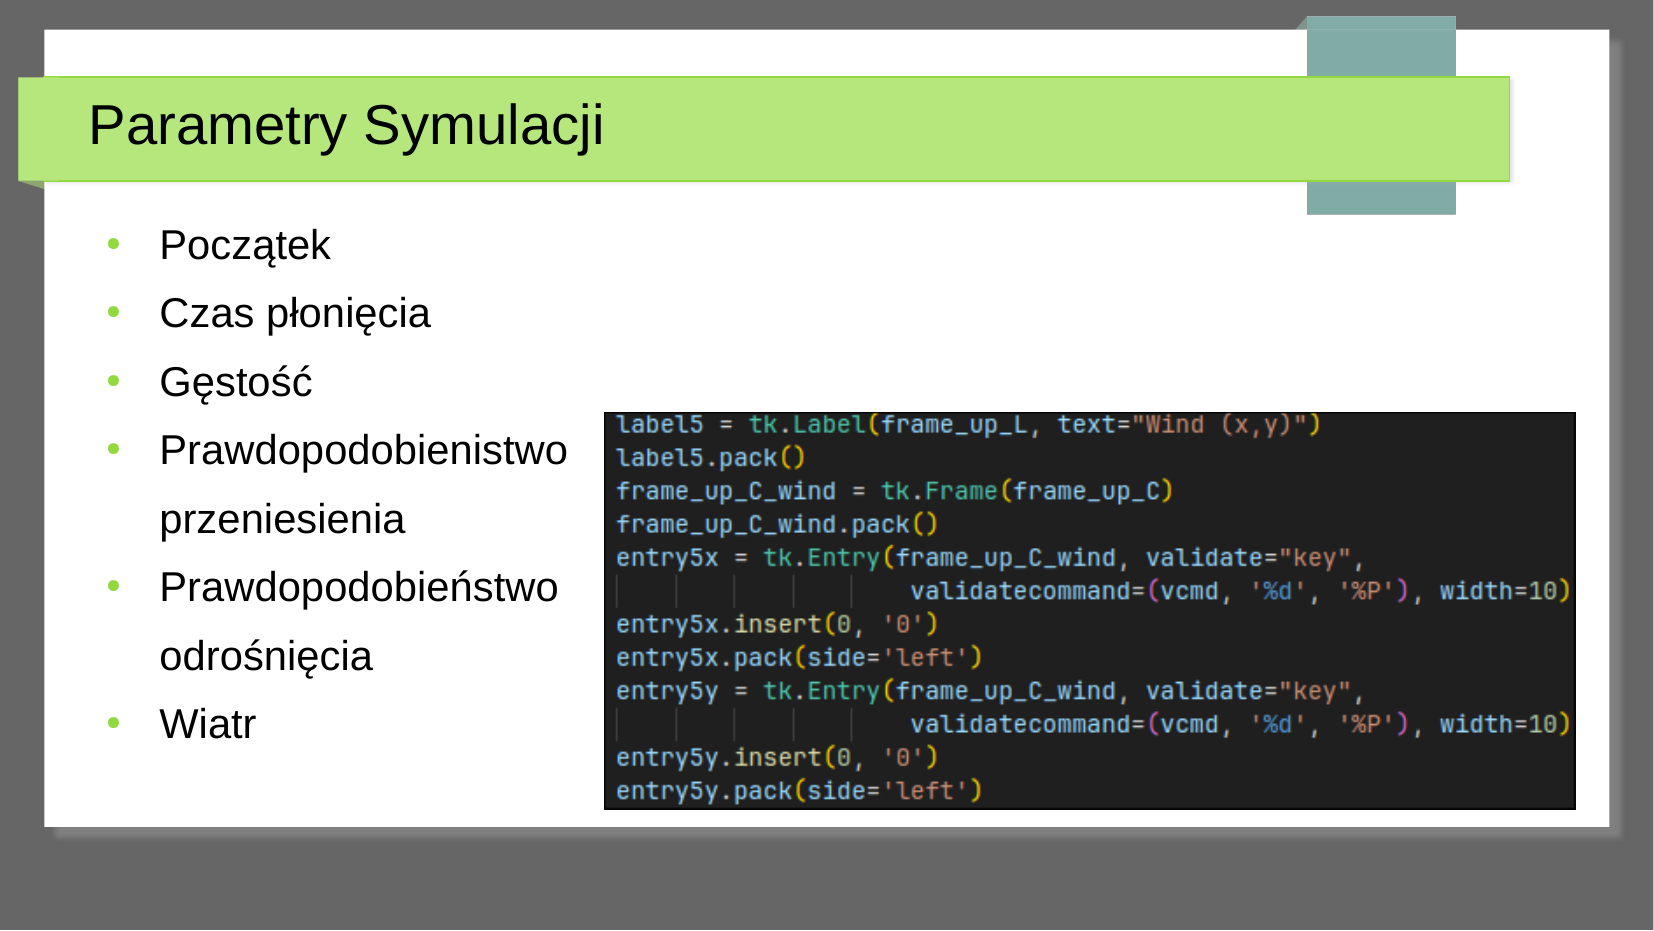

# Parametry Symulacji
Początek
Czas płonięcia
Gęstość
Prawdopodobienistwo
przeniesienia
Prawdopodobieństwo
odrośnięcia
Wiatr